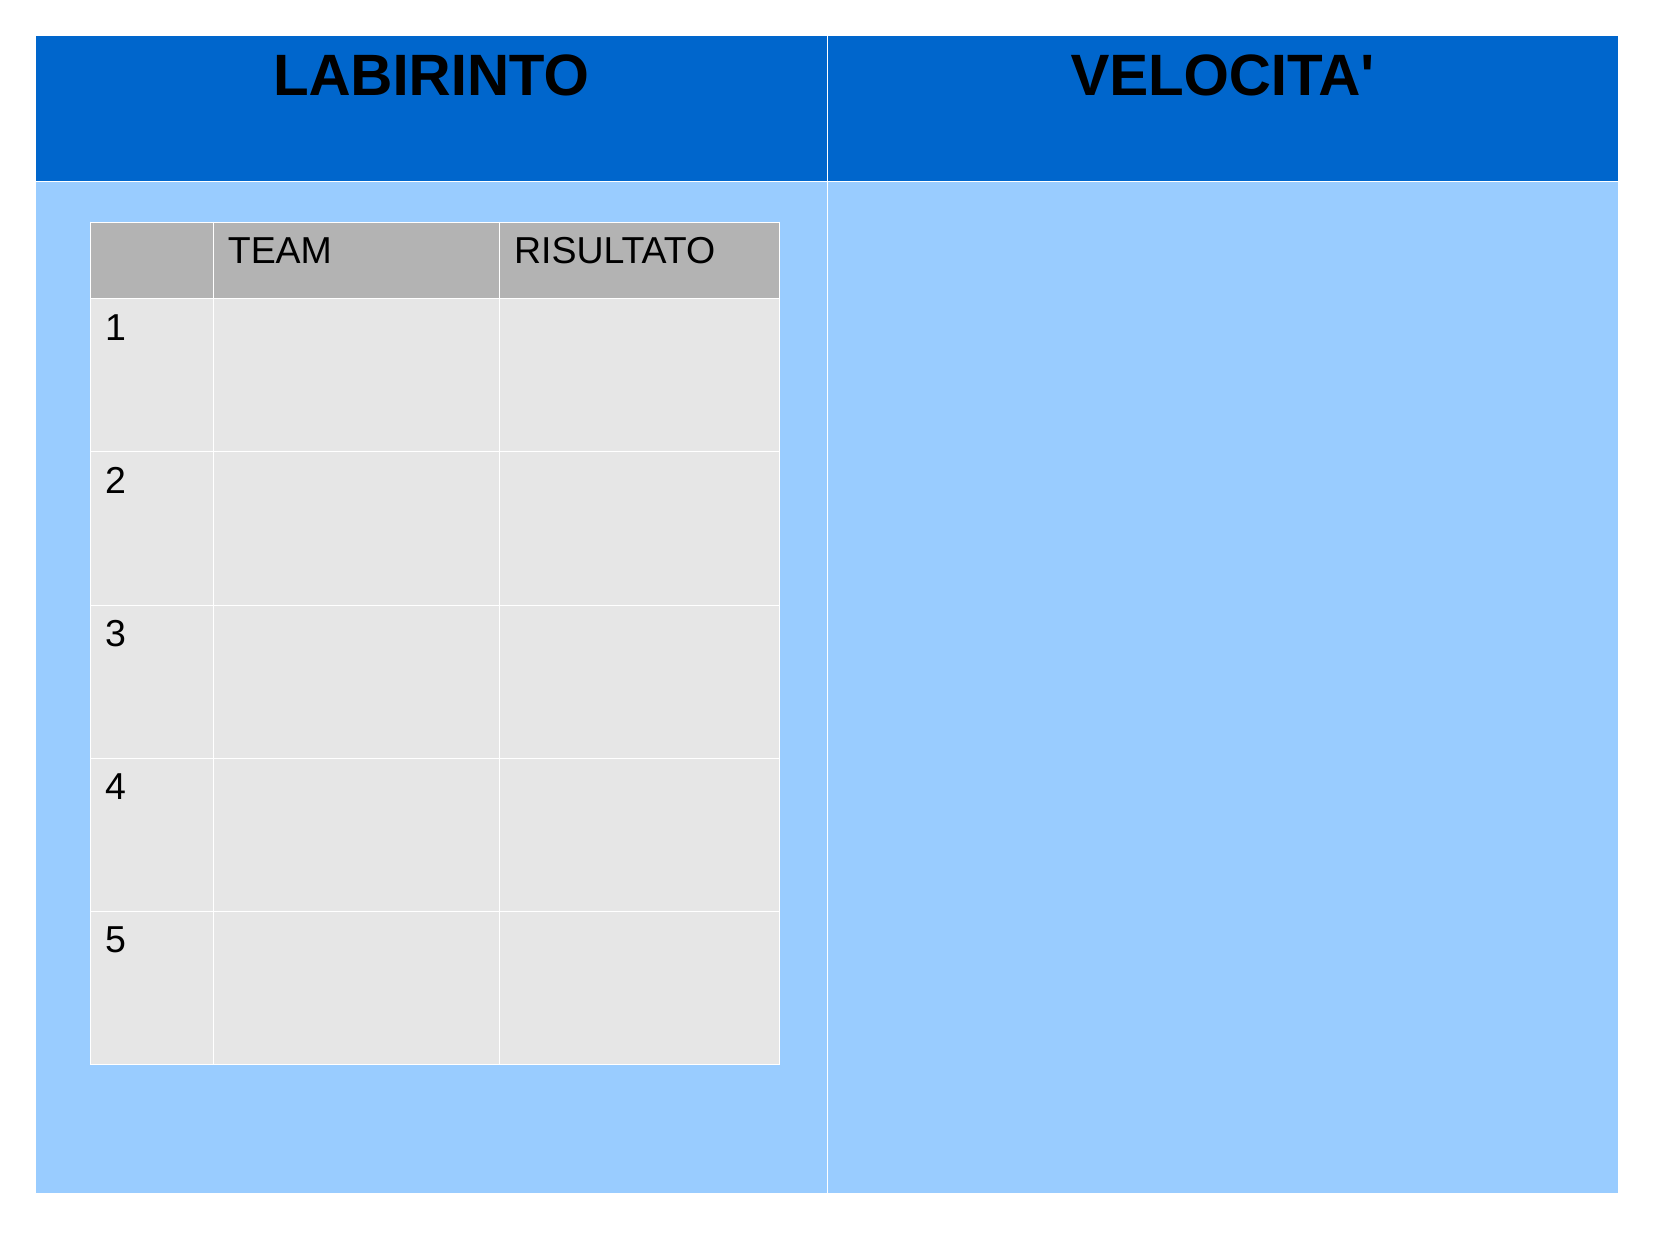

| LABIRINTO | VELOCITA' |
| --- | --- |
| | |
| | TEAM | RISULTATO |
| --- | --- | --- |
| 1 | | |
| 2 | | |
| 3 | | |
| 4 | | |
| 5 | | |